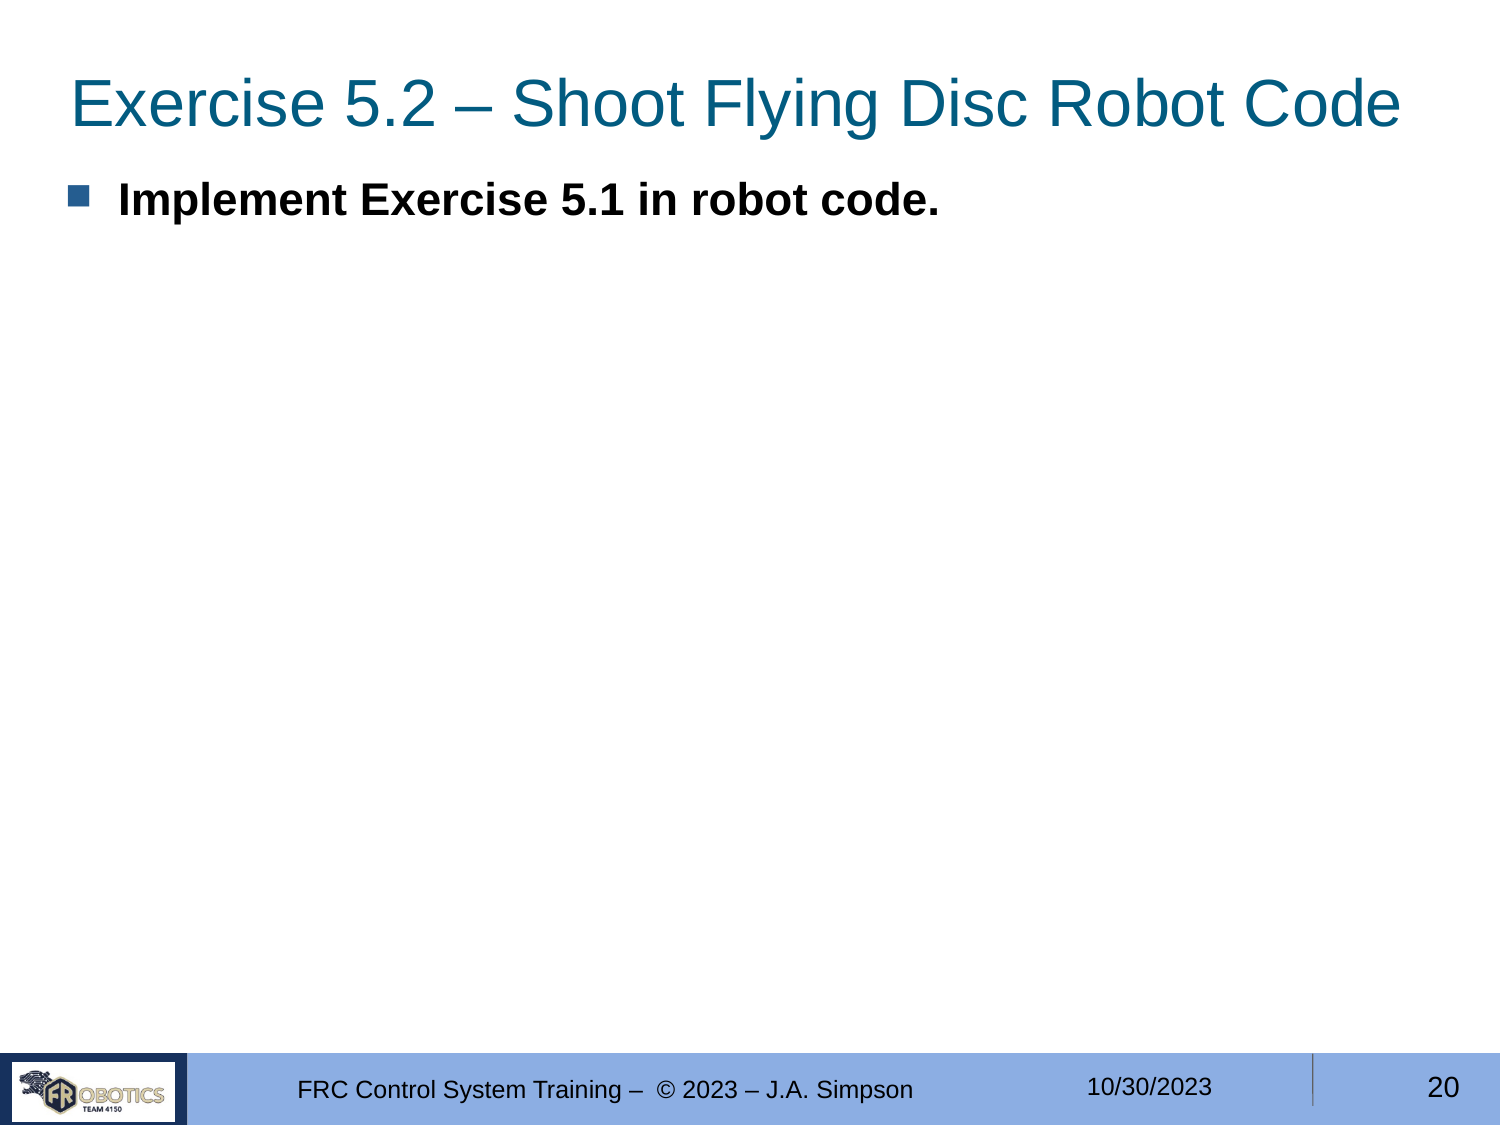

# Exercise 5.2 – Shoot Flying Disc Robot Code
Implement Exercise 5.1 in robot code.
10/30/2023
FRC Control System Training – © 2023 – J.A. Simpson